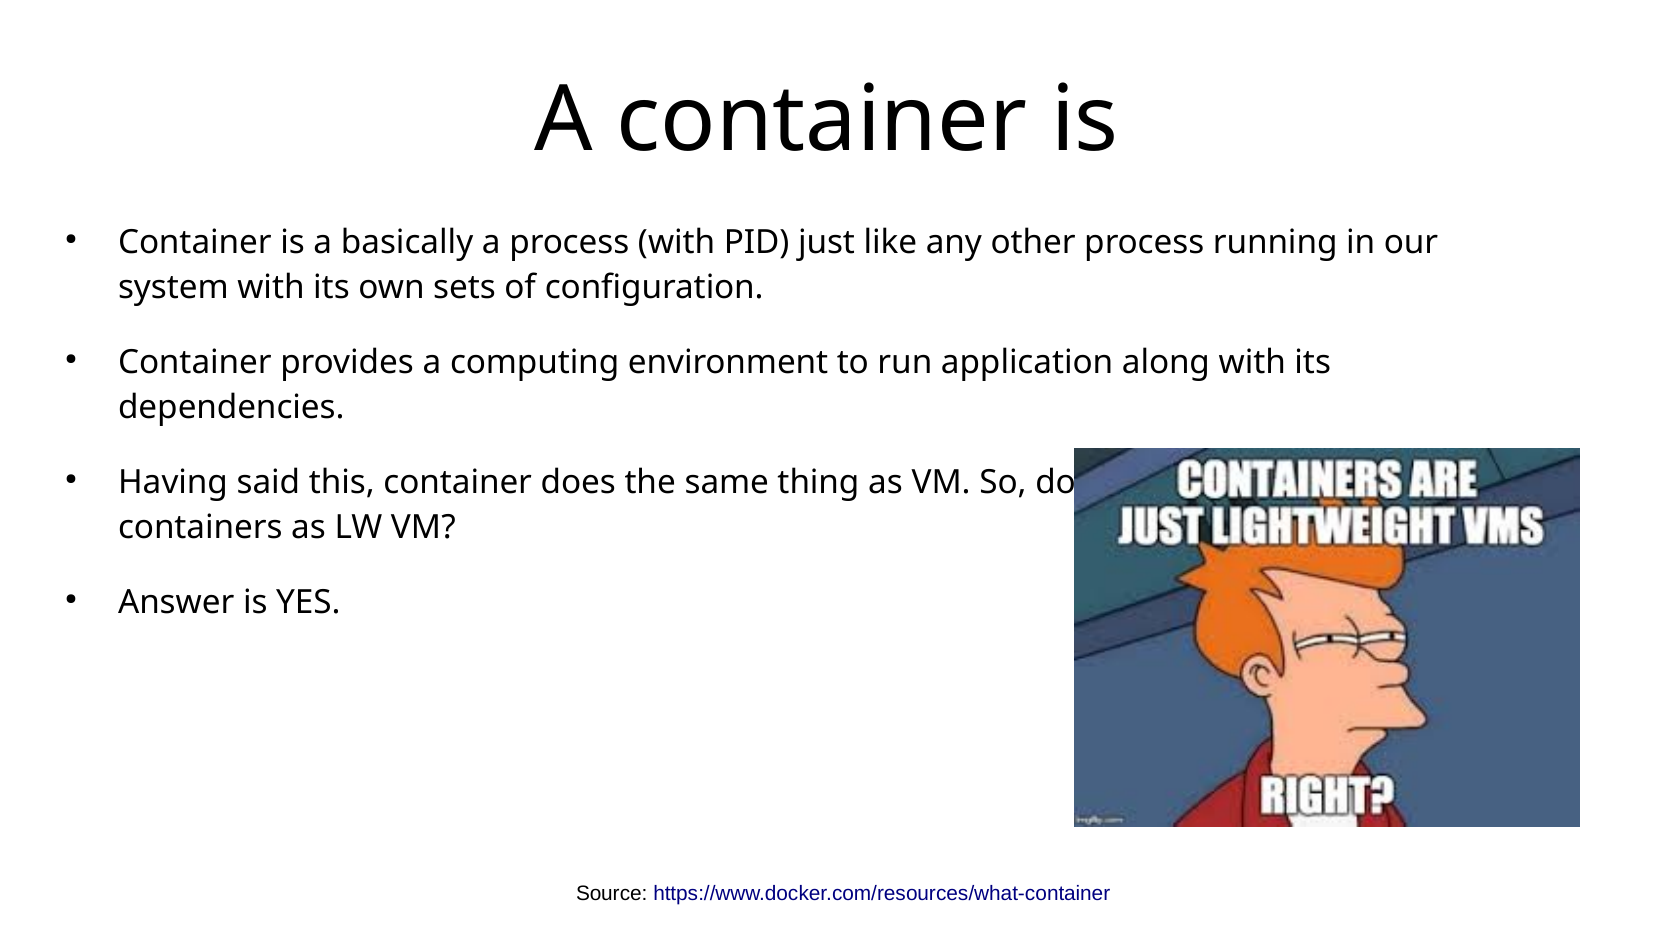

# A container is
Container is a basically a process (with PID) just like any other process running in our system with its own sets of configuration.
Container provides a computing environment to run application along with its dependencies.
Having said this, container does the same thing as VM. So, does this mean we can call containers as LW VM?
Answer is YES.
Source: https://www.docker.com/resources/what-container